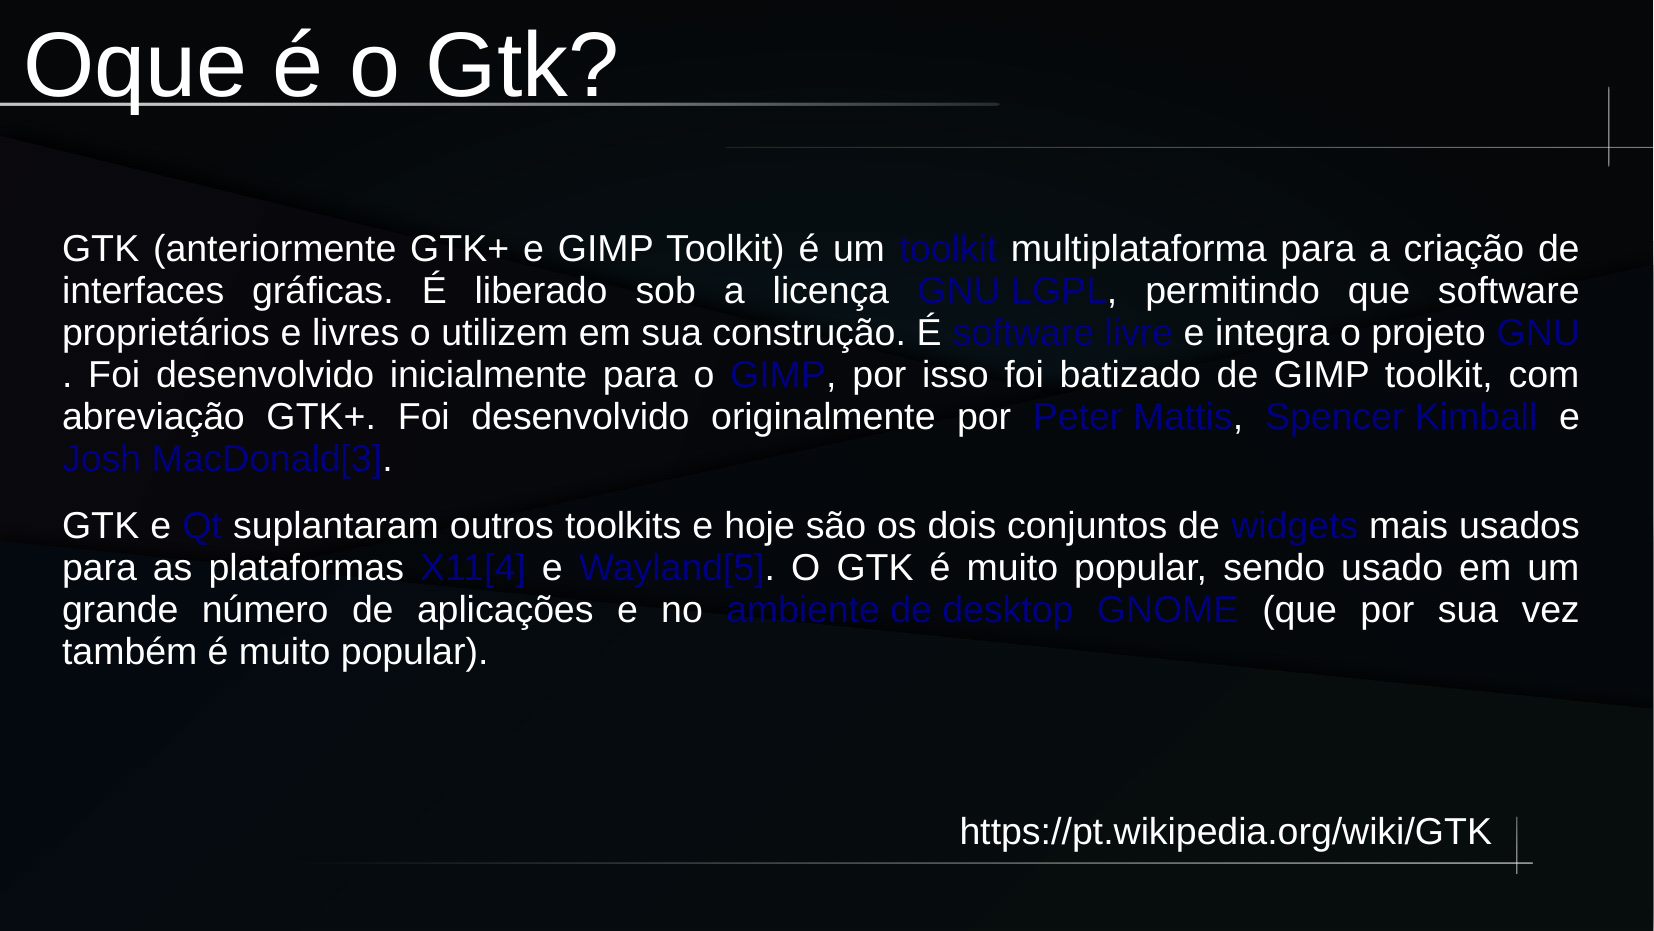

# Oque é o Gtk?
GTK (anteriormente GTK+ e GIMP Toolkit) é um toolkit multiplataforma para a criação de interfaces gráficas. É liberado sob a licença GNU LGPL, permitindo que software proprietários e livres o utilizem em sua construção. É software livre e integra o projeto GNU. Foi desenvolvido inicialmente para o GIMP, por isso foi batizado de GIMP toolkit, com abreviação GTK+. Foi desenvolvido originalmente por Peter Mattis, Spencer Kimball e Josh MacDonald[3].
GTK e Qt suplantaram outros toolkits e hoje são os dois conjuntos de widgets mais usados para as plataformas X11[4] e Wayland[5]. O GTK é muito popular, sendo usado em um grande número de aplicações e no ambiente de desktop GNOME (que por sua vez também é muito popular).
https://pt.wikipedia.org/wiki/GTK